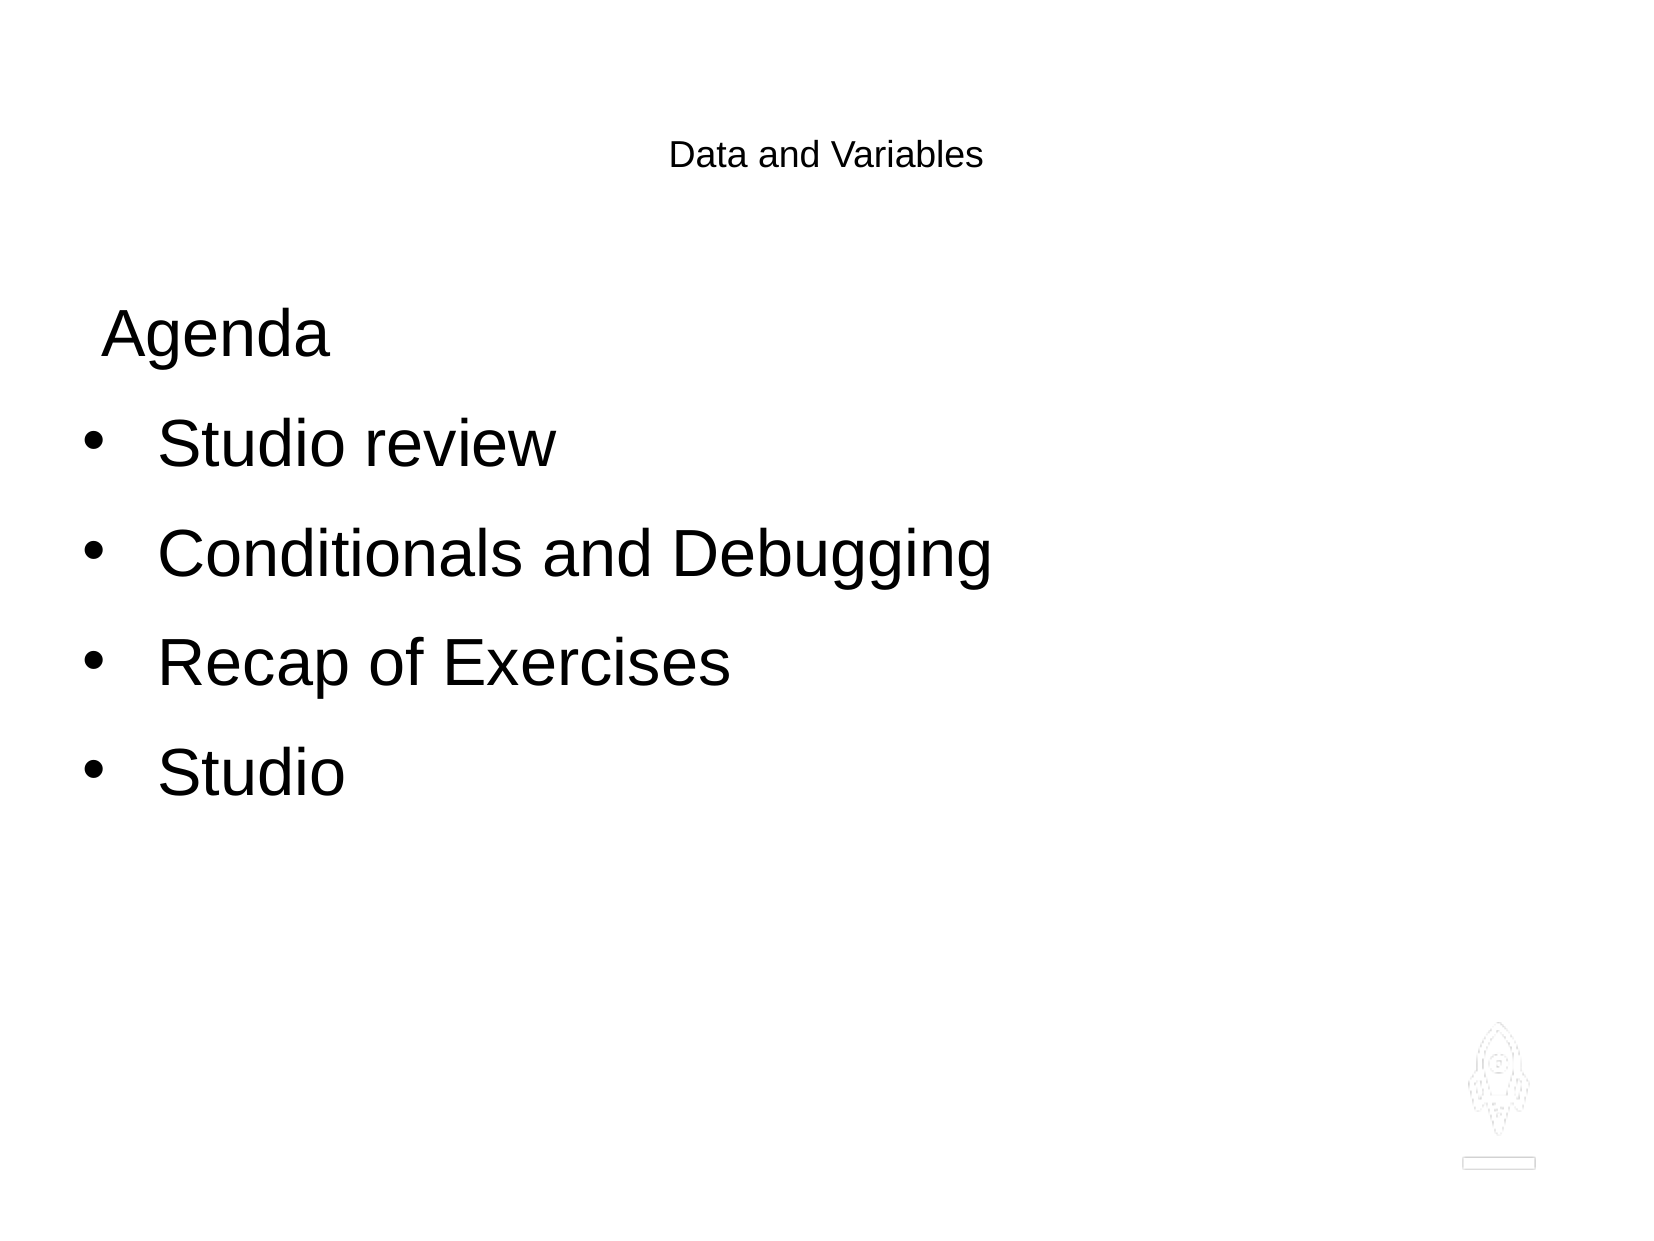

Housekeeping
# Data and Variables
 Tech Jobs Persistent: DUE TODAY!!
 Agenda
Studio review
Conditionals and Debugging
Recap of Exercises
Studio